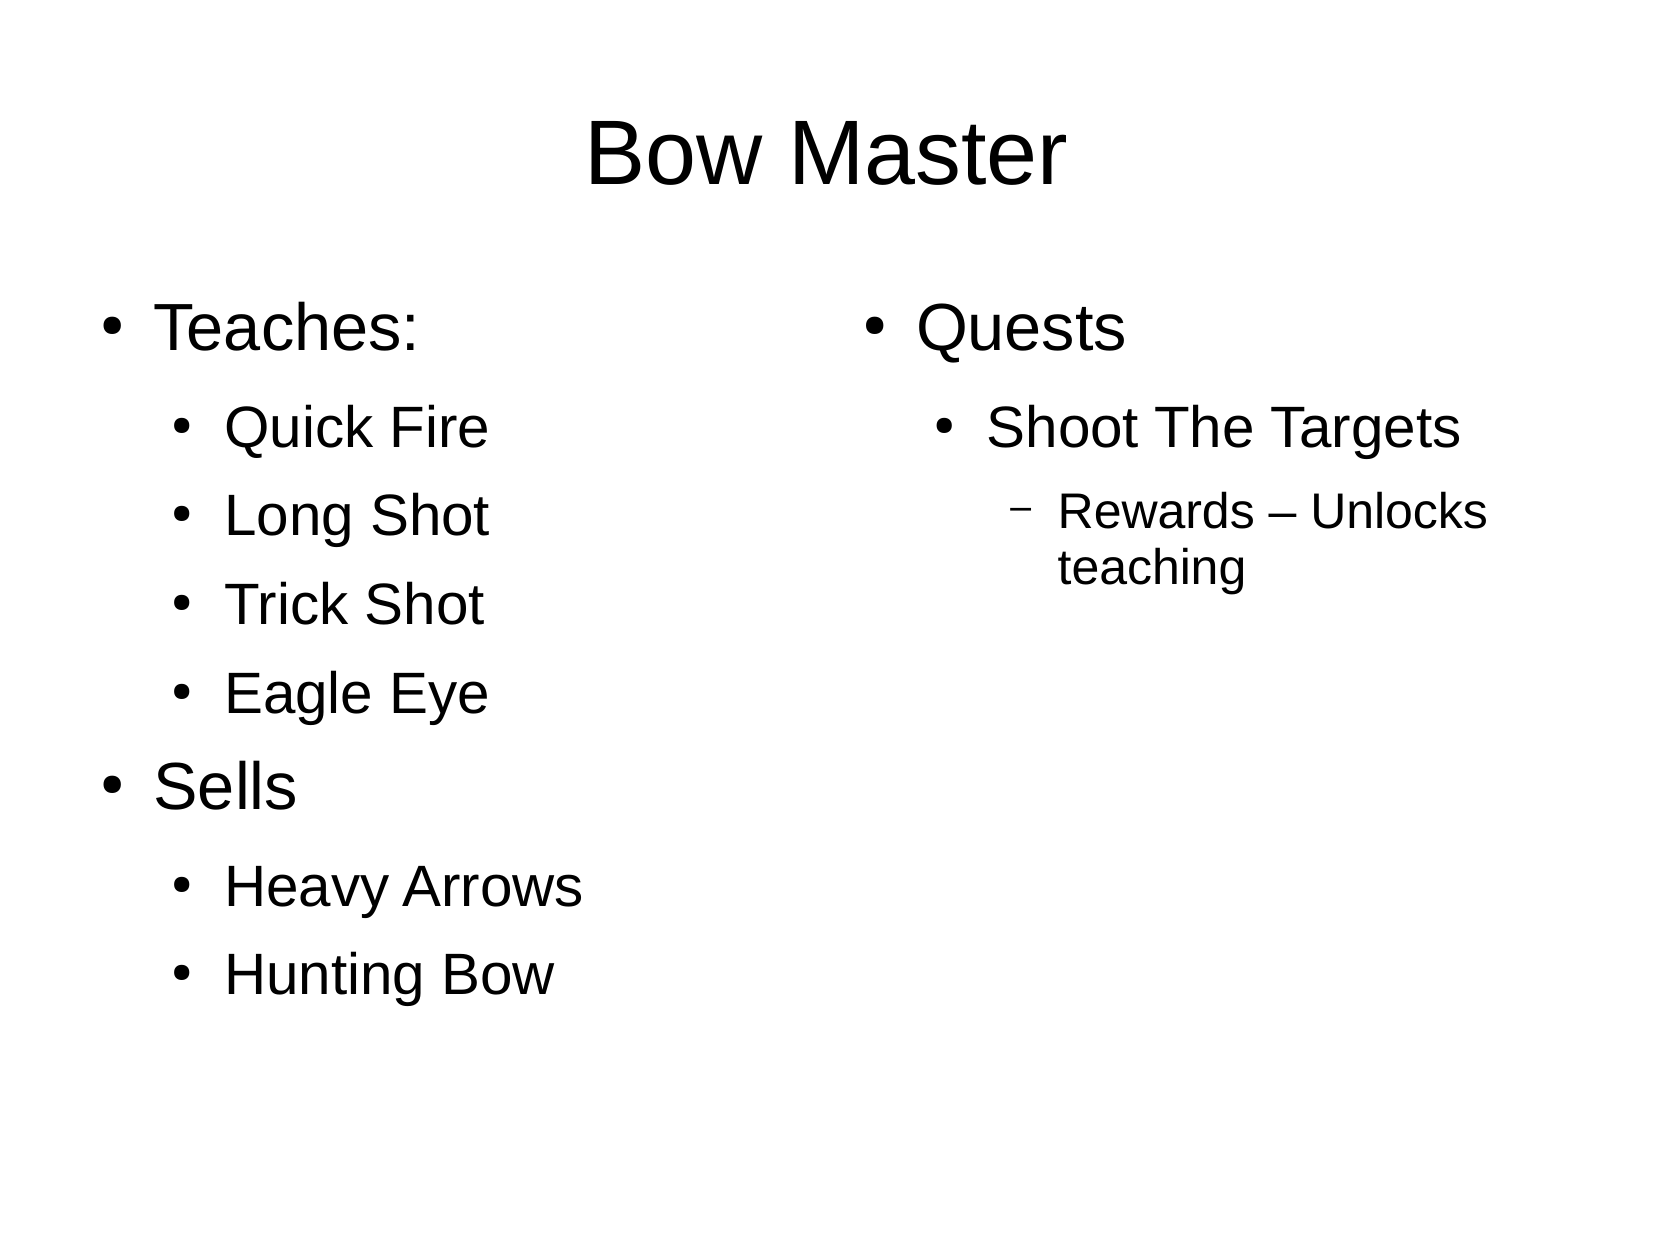

# Bow Master
Teaches:
Quick Fire
Long Shot
Trick Shot
Eagle Eye
Sells
Heavy Arrows
Hunting Bow
Quests
Shoot The Targets
Rewards – Unlocks teaching